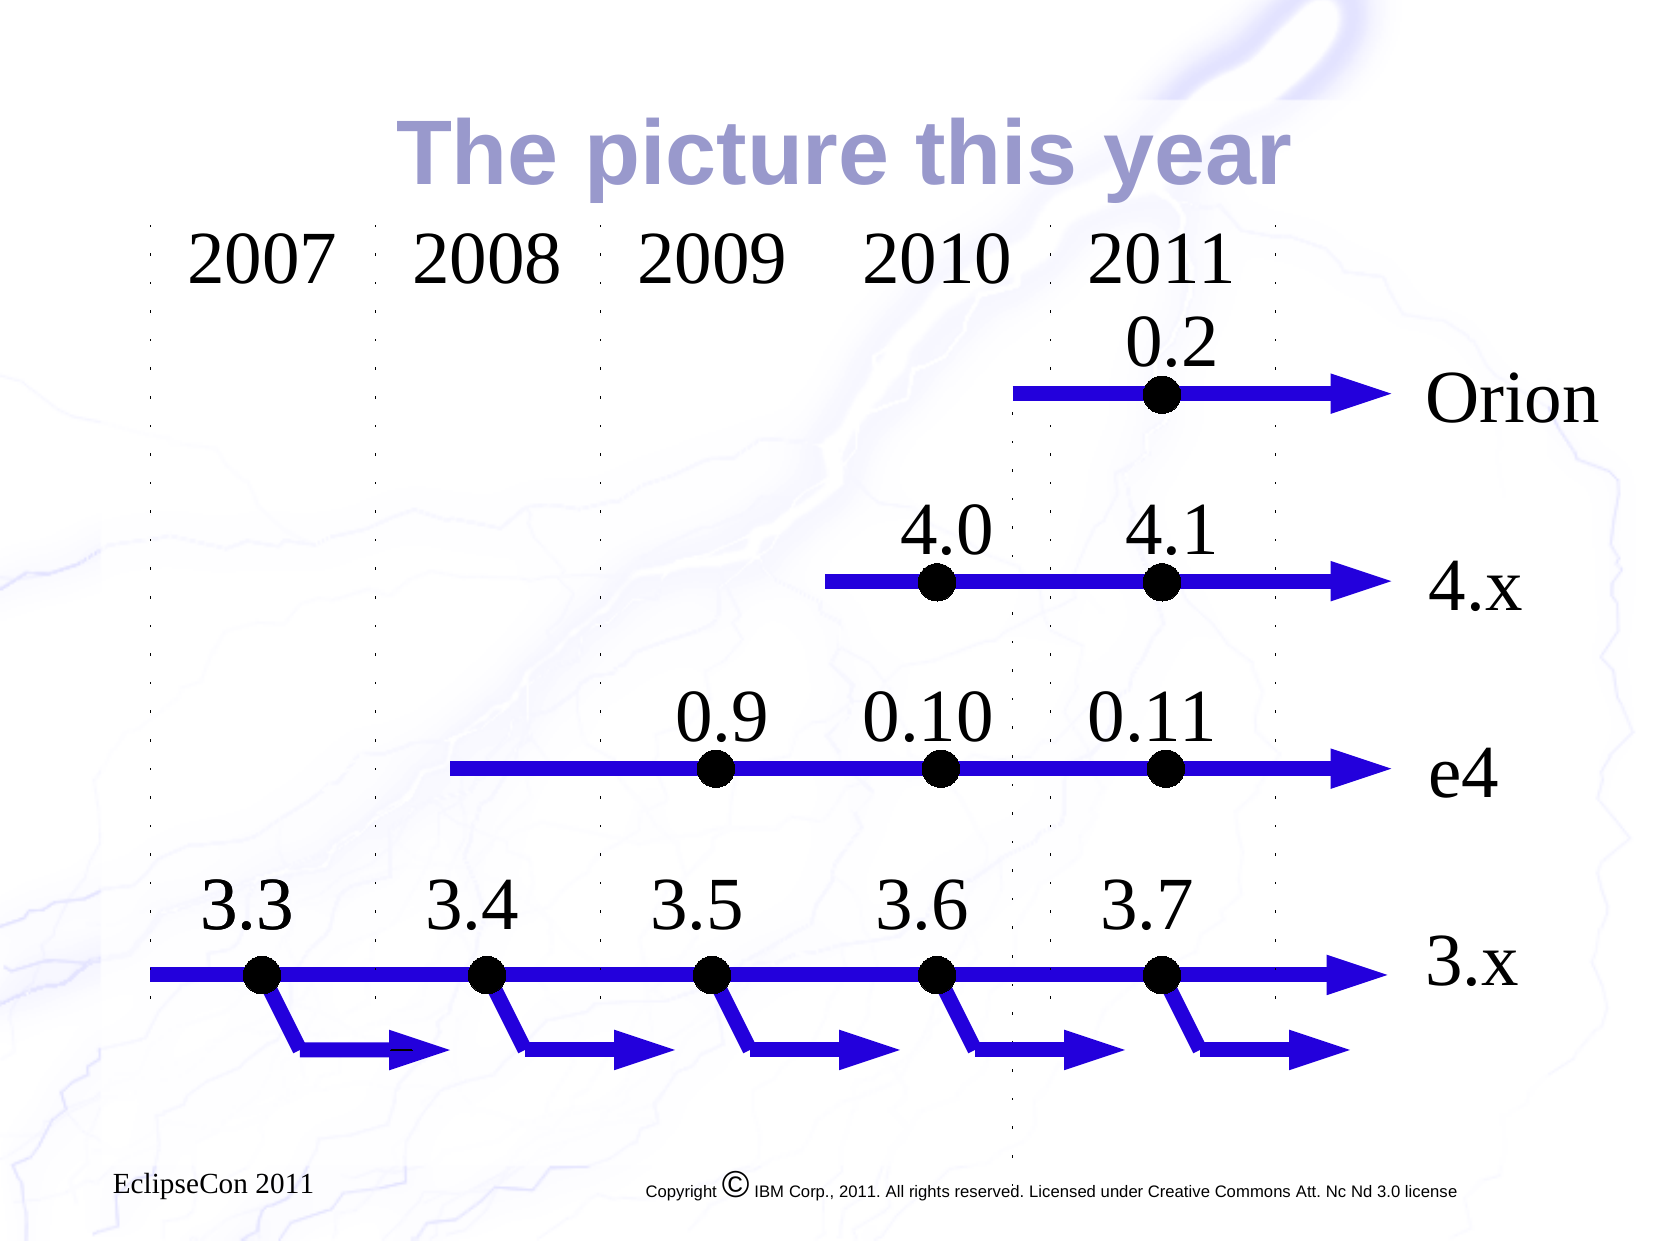

# The picture this year
2007
2008
2009
2010
2011
0.2
Orion
4.0
4.1
4.x
0.9
0.10
0.11
e4
3.3
3.4
3.5
3.6
3.7
3.3
3.x